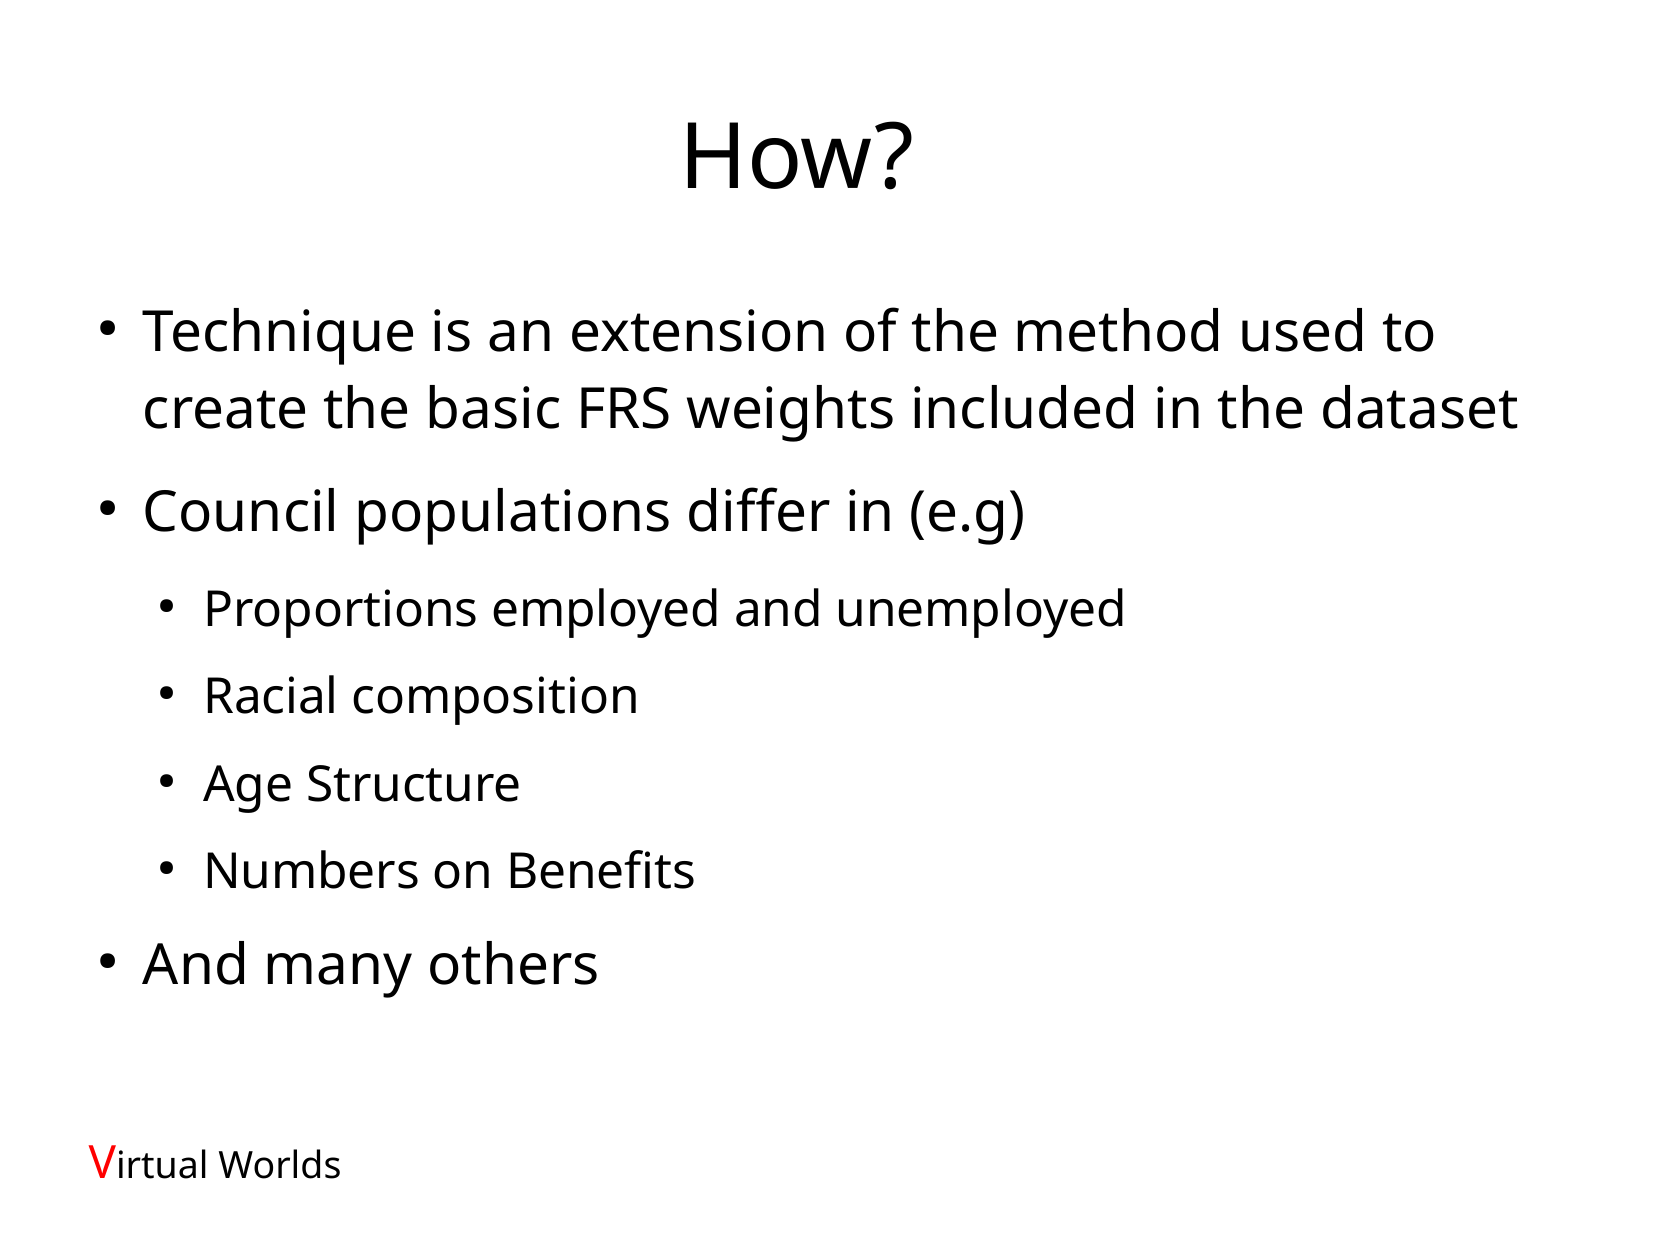

# How?
Technique is an extension of the method used to create the basic FRS weights included in the dataset
Council populations differ in (e.g)
Proportions employed and unemployed
Racial composition
Age Structure
Numbers on Benefits
And many others